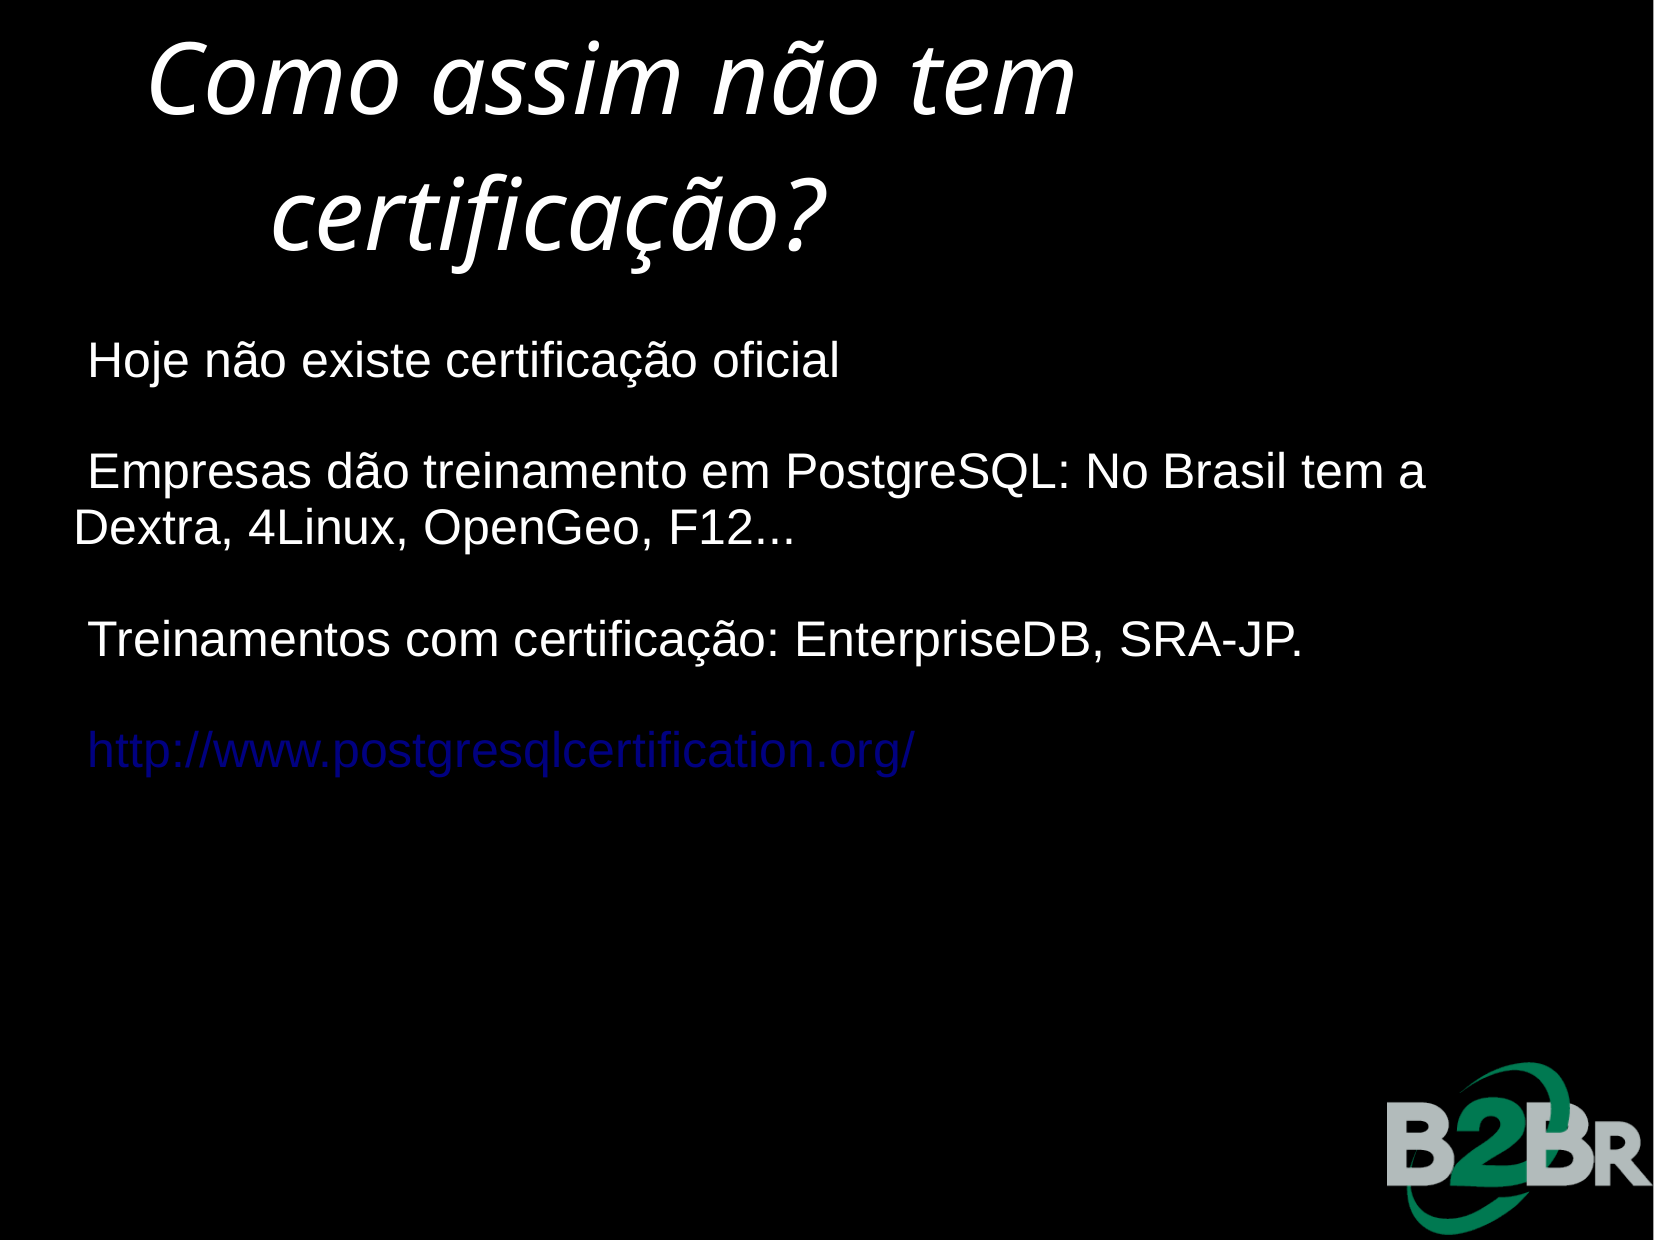

Como assim não tem certificação?
 Hoje não existe certificação oficial
 Empresas dão treinamento em PostgreSQL: No Brasil tem a Dextra, 4Linux, OpenGeo, F12...
 Treinamentos com certificação: EnterpriseDB, SRA-JP.
 http://www.postgresqlcertification.org/